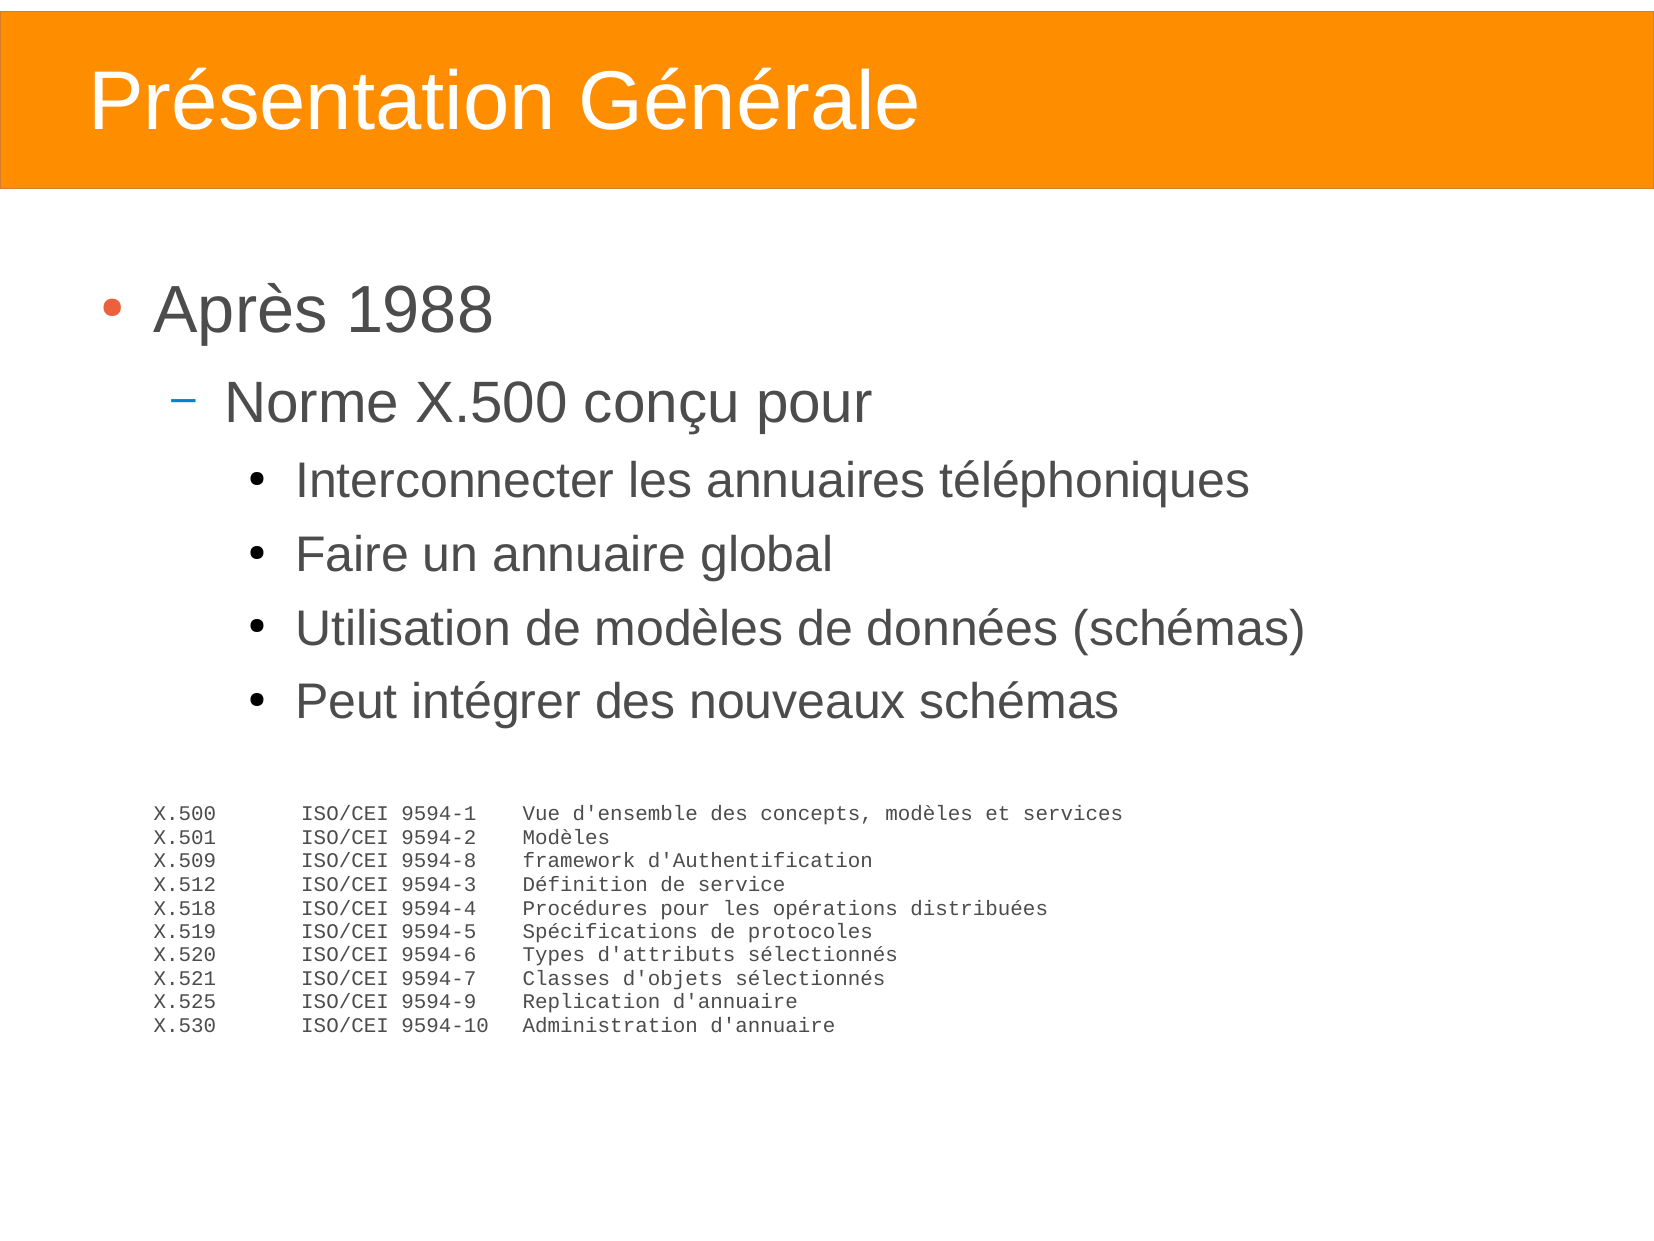

Présentation Générale
# Après 1988
Norme X.500 conçu pour
Interconnecter les annuaires téléphoniques
Faire un annuaire global
Utilisation de modèles de données (schémas)
Peut intégrer des nouveaux schémas
X.500 	ISO/CEI 9594-1 	Vue d'ensemble des concepts, modèles et services
X.501 	ISO/CEI 9594-2 	Modèles
X.509 	ISO/CEI 9594-8 	framework d'Authentification
X.512 	ISO/CEI 9594-3 	Définition de service
X.518 	ISO/CEI 9594-4 	Procédures pour les opérations distribuées
X.519 	ISO/CEI 9594-5 	Spécifications de protocoles
X.520 	ISO/CEI 9594-6 	Types d'attributs sélectionnés
X.521 	ISO/CEI 9594-7 	Classes d'objets sélectionnés
X.525 	ISO/CEI 9594-9 	Replication d'annuaire
X.530 	ISO/CEI 9594-10 	Administration d'annuaire